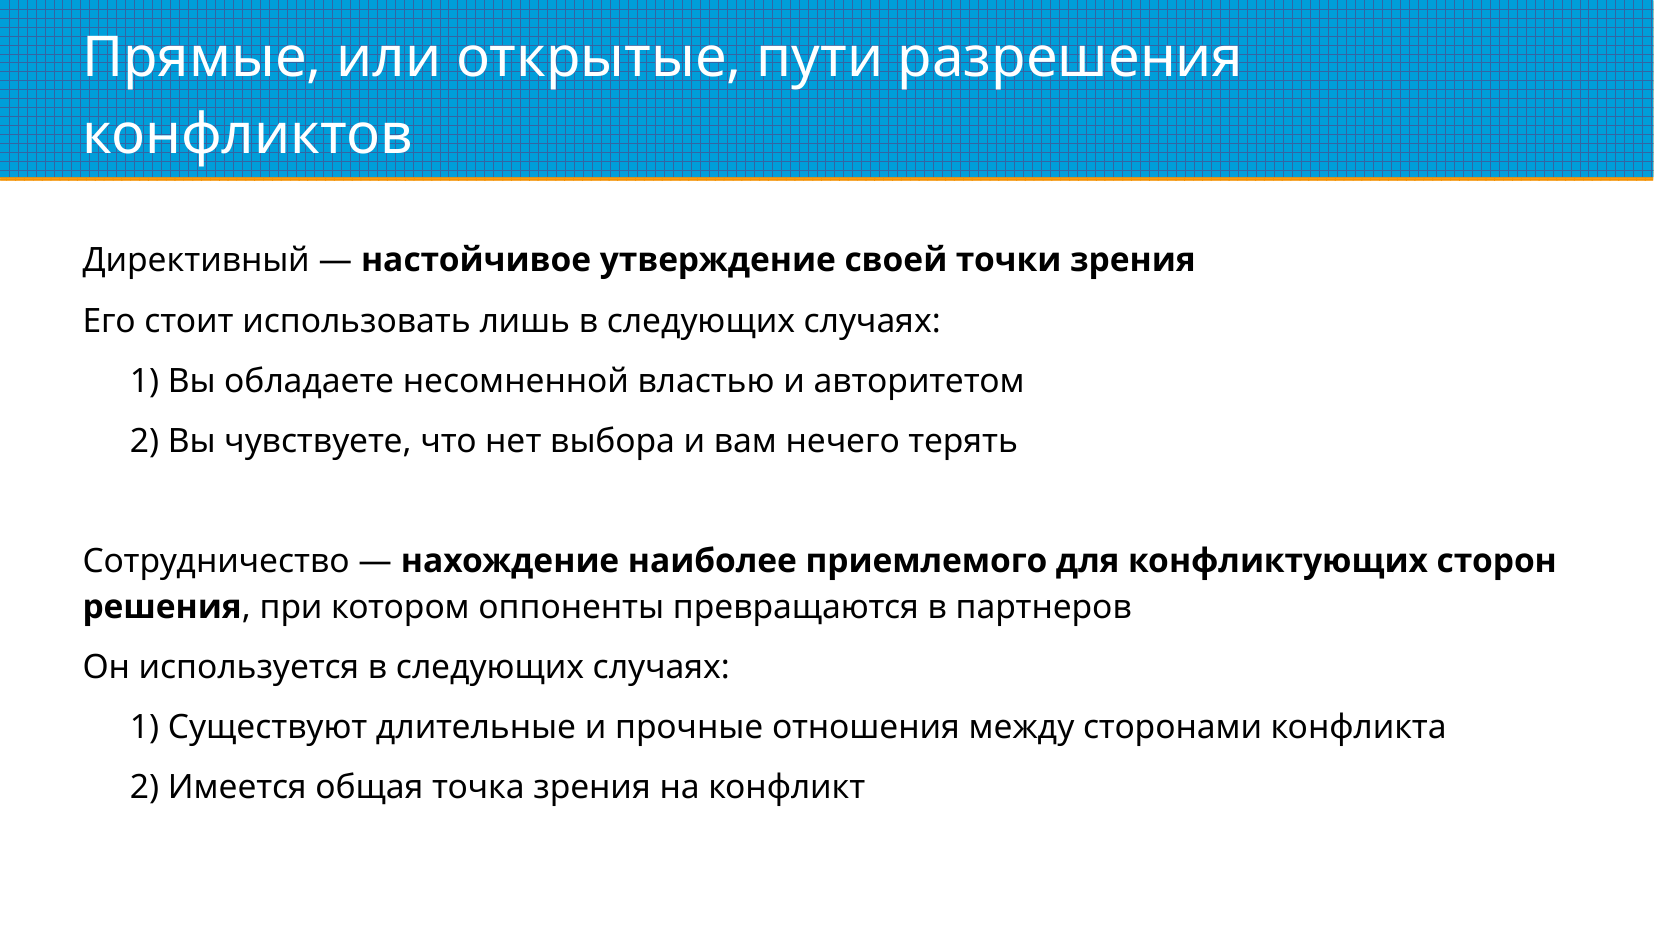

Прямые, или открытые, пути разрешения конфликтов
# Директивный — настойчивое утверждение своей точки зрения
Его стоит использовать лишь в следующих случаях:
1) Вы обладаете несомненной властью и авторитетом
2) Вы чувствуете, что нет выбора и вам нечего терять
Сотрудничество — нахождение наиболее приемлемого для конфликтующих сторон решения, при котором оппоненты превращаются в партнеров
Он используется в следующих случаях:
1) Существуют длительные и прочные отношения между сторонами конфликта
2) Имеется общая точка зрения на конфликт